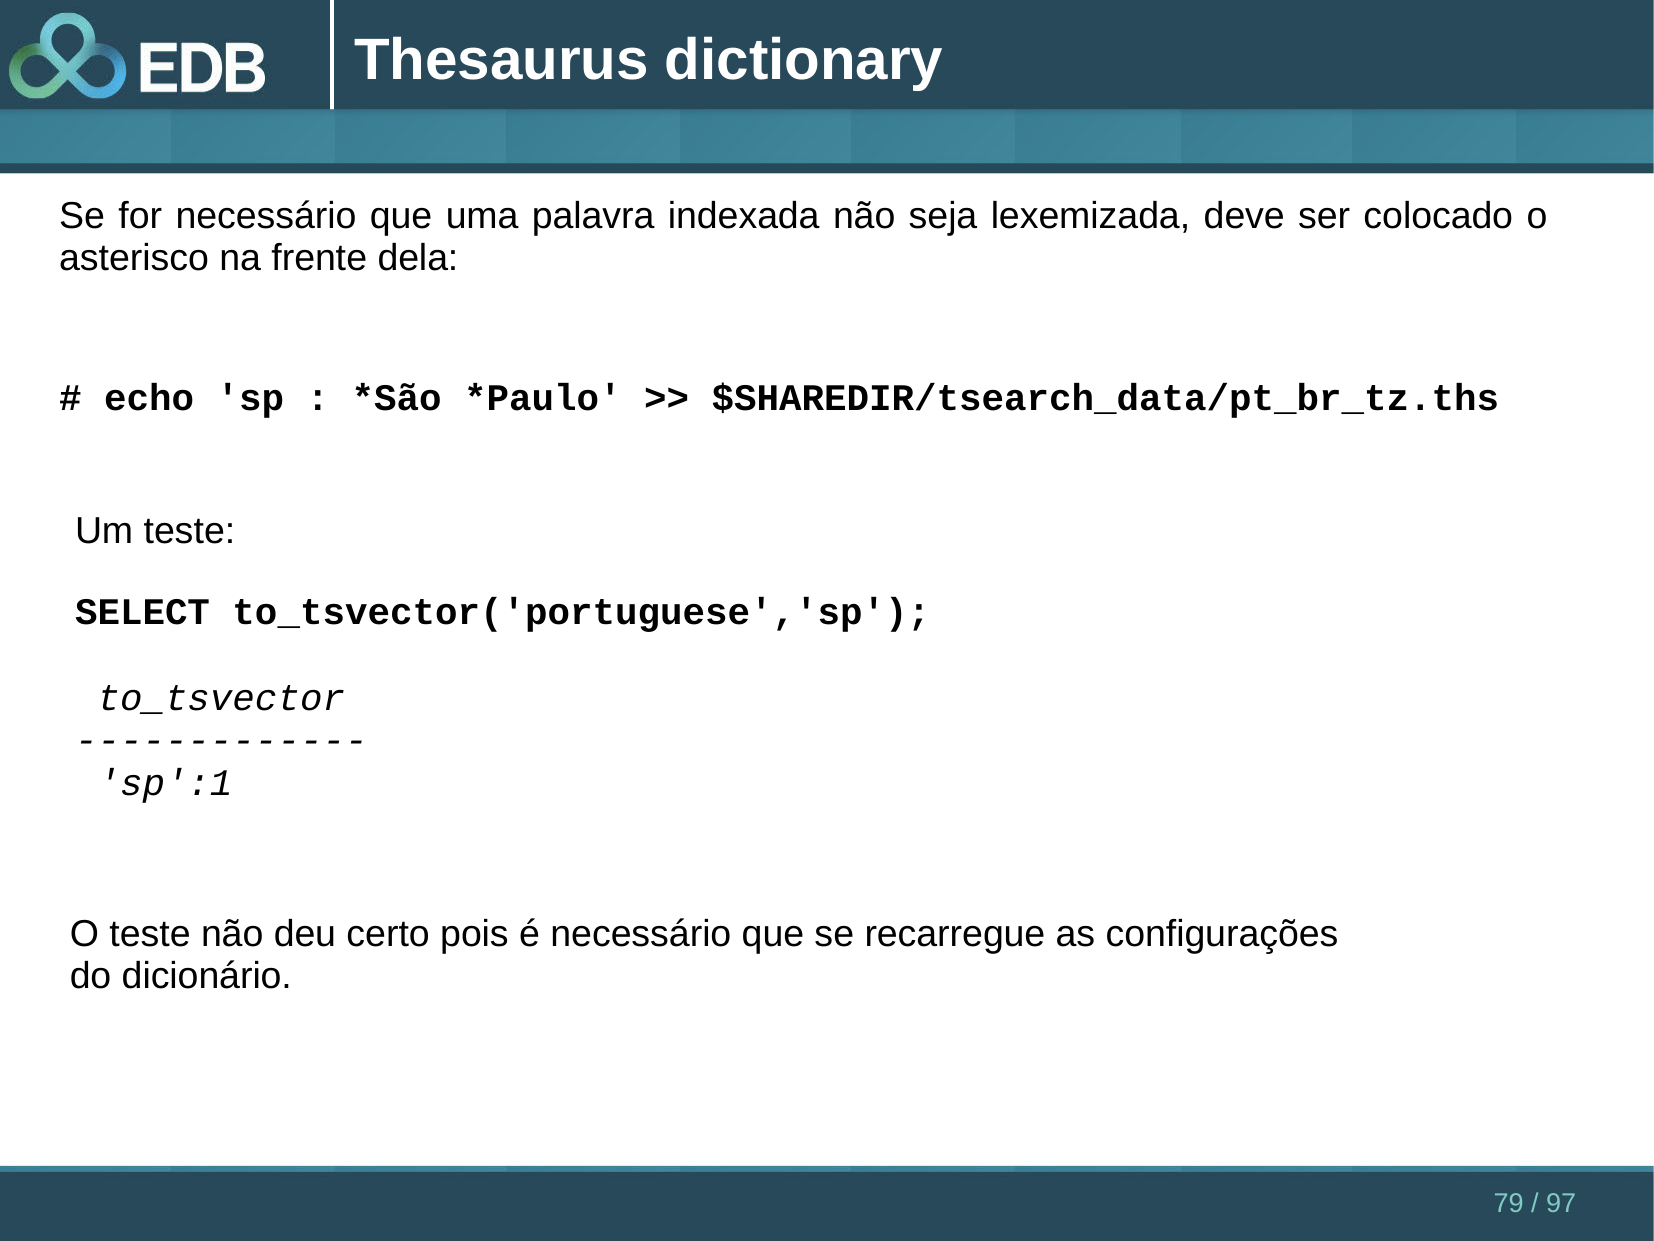

# Thesaurus dictionary
Se for necessário que uma palavra indexada não seja lexemizada, deve ser colocado o asterisco na frente dela:
# echo 'sp : *São *Paulo' >> $SHAREDIR/tsearch_data/pt_br_tz.ths
Um teste:
SELECT to_tsvector('portuguese','sp');
 to_tsvector
-------------
 'sp':1
O teste não deu certo pois é necessário que se recarregue as configurações do dicionário.